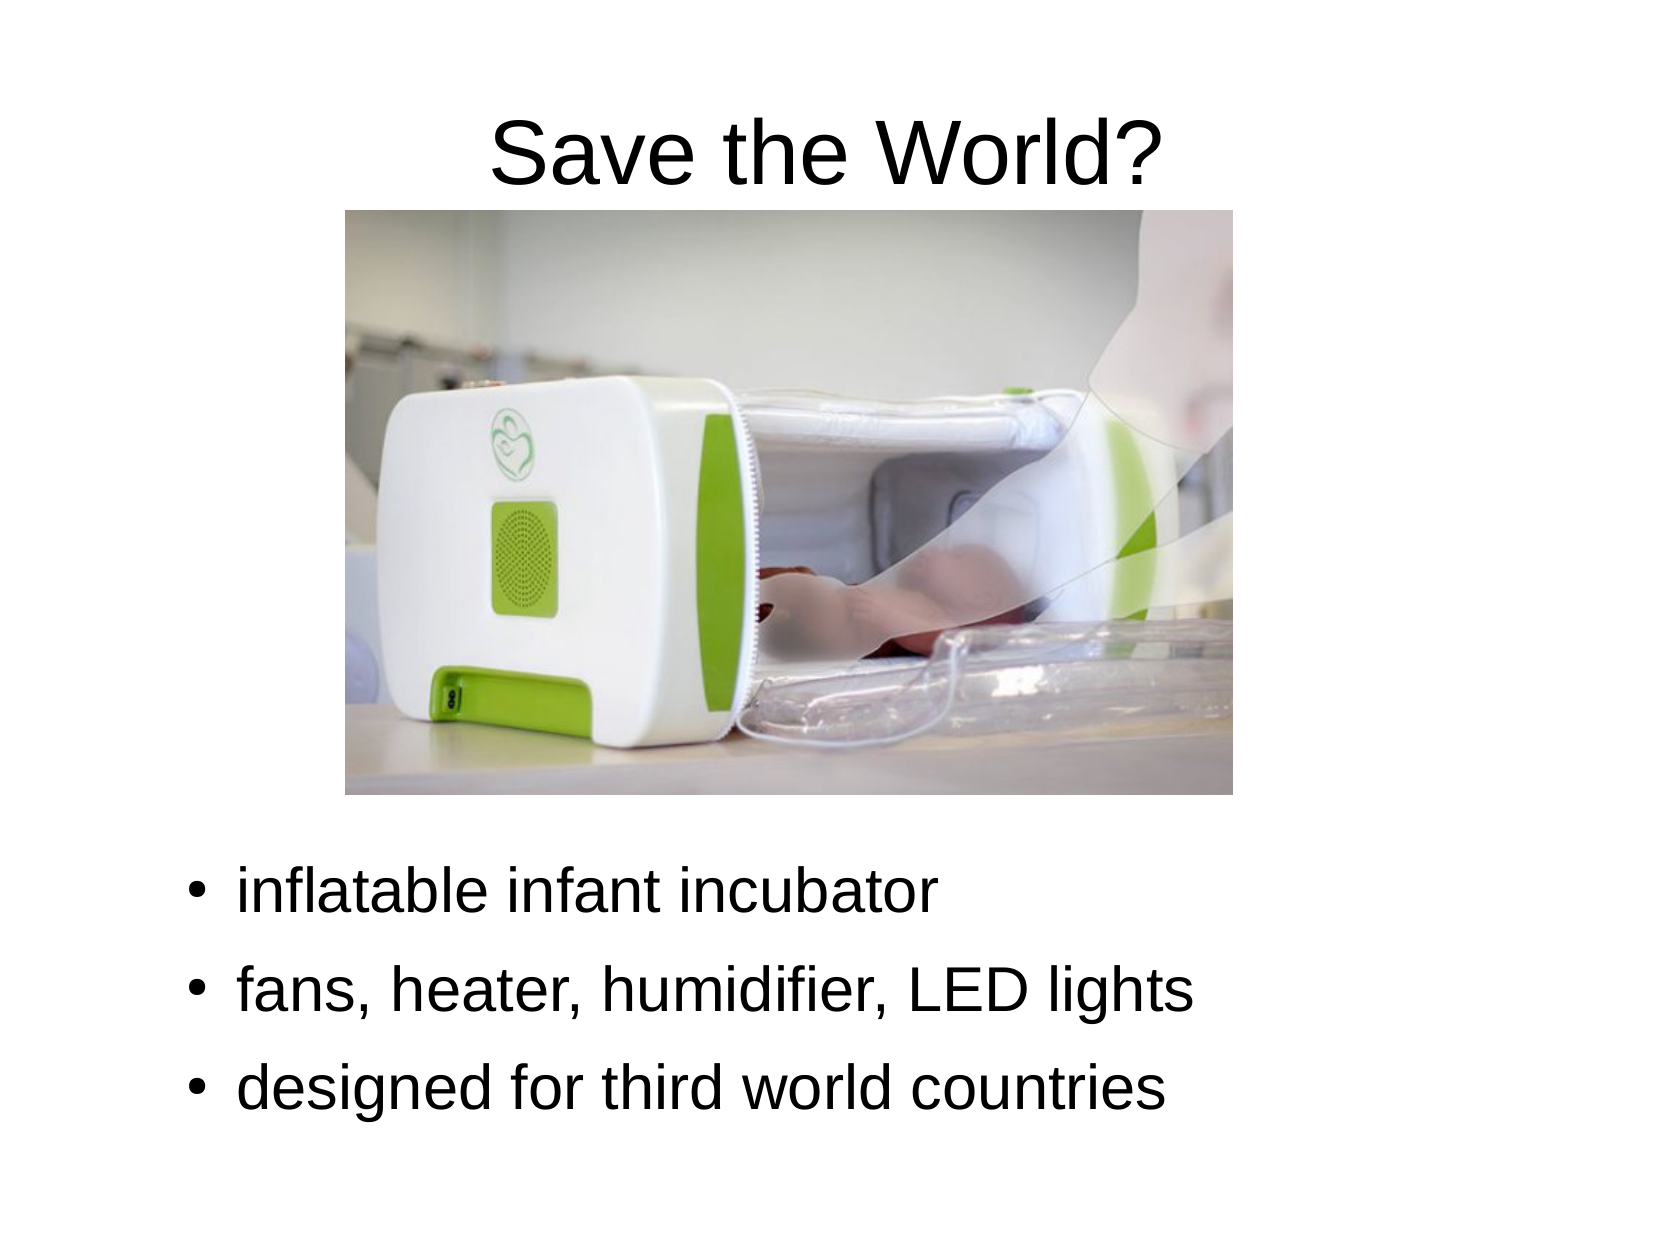

# Save the World?
inflatable infant incubator
fans, heater, humidifier, LED lights
designed for third world countries